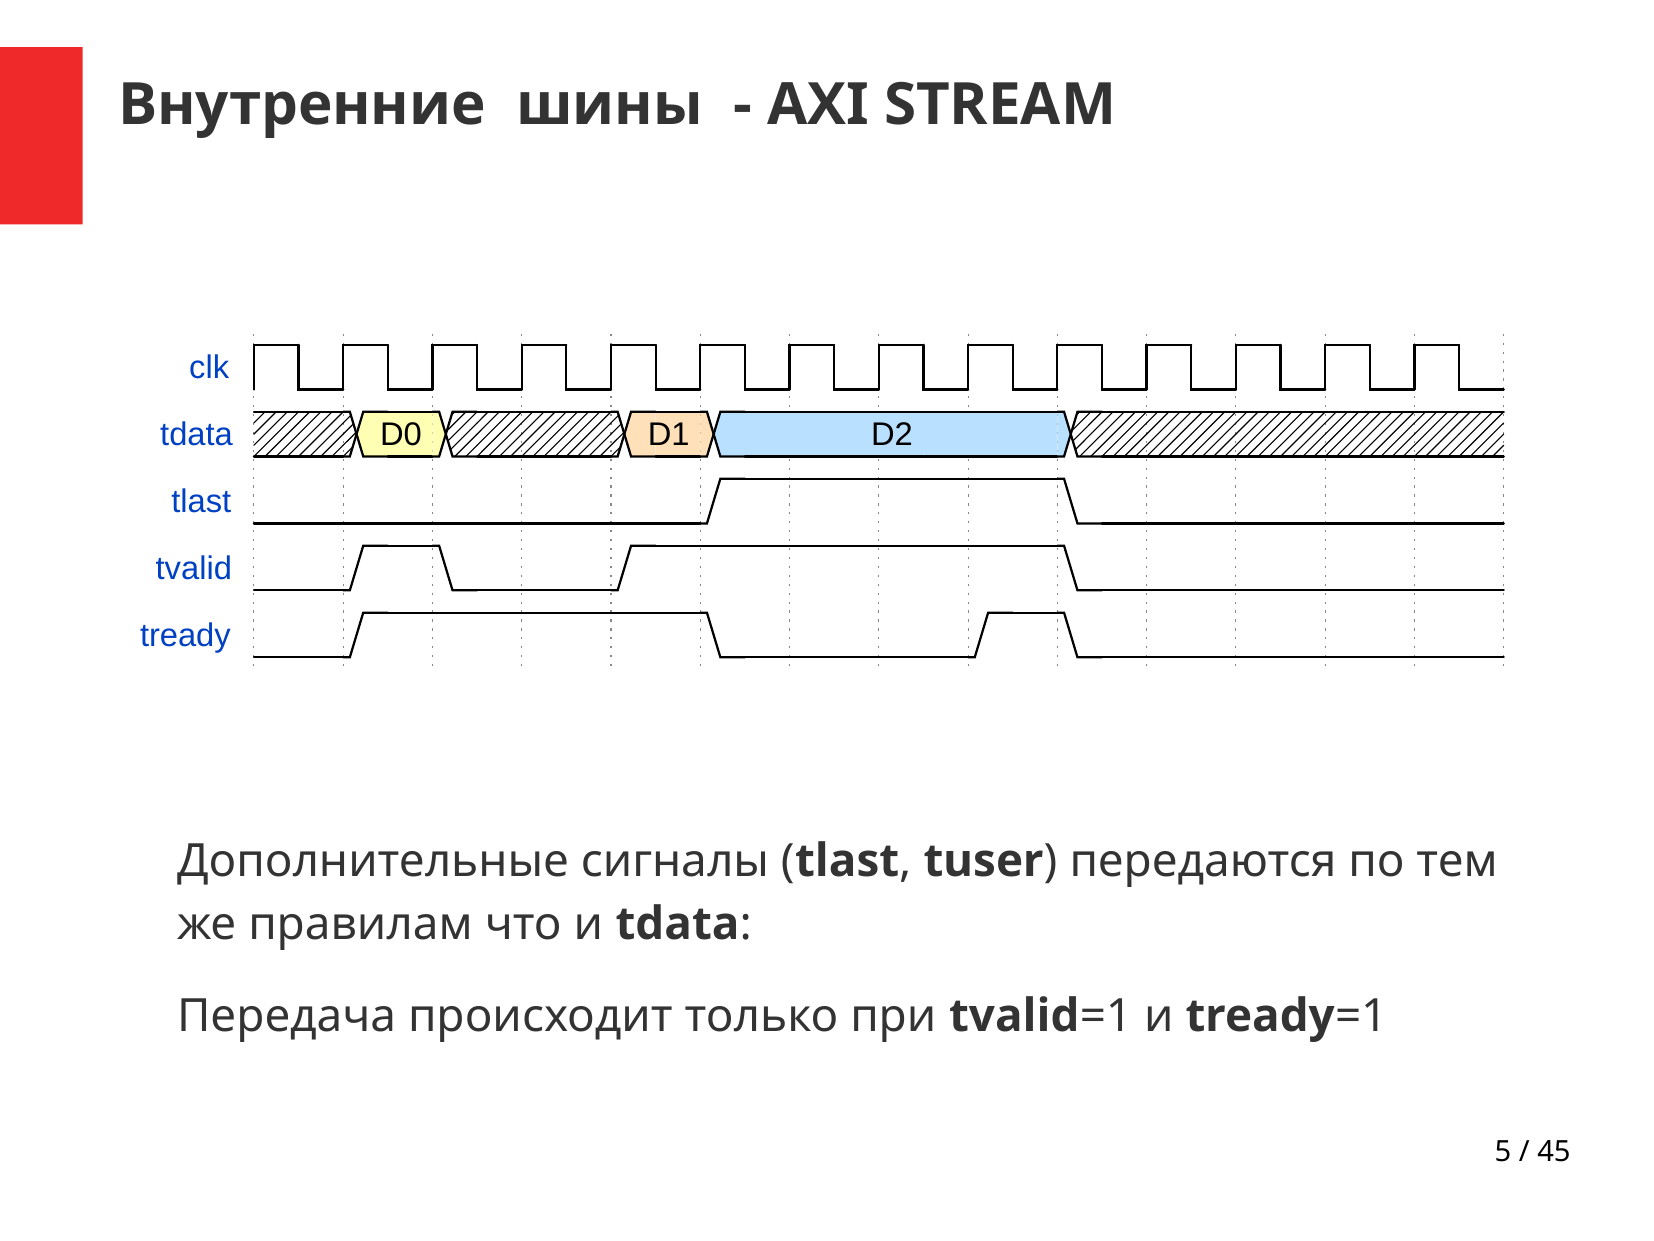

# Внутренние шины - AXI STREAM
Дополнительные сигналы (tlast, tuser) передаются по тем же правилам что и tdata:
Передача происходит только при tvalid=1 и tready=1
5